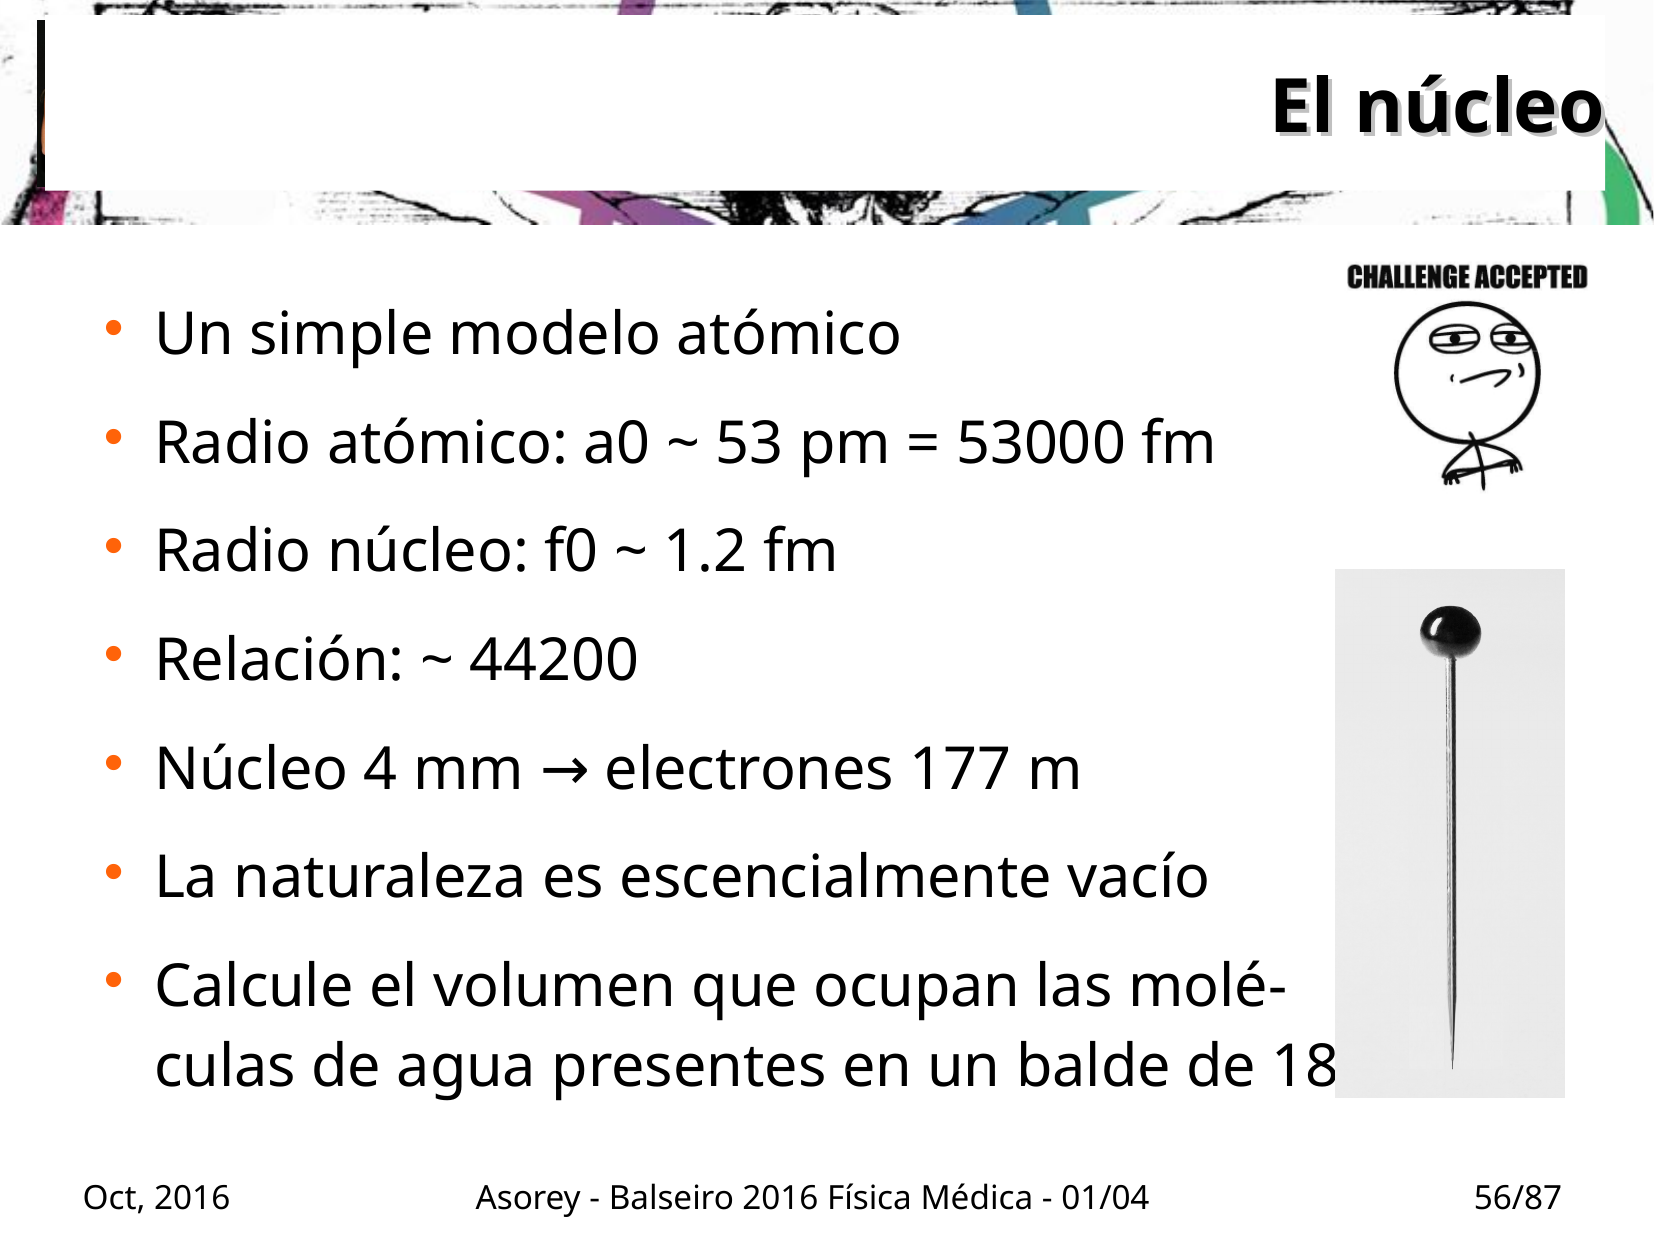

El núcleo
# Un simple modelo atómico
Radio atómico: a0 ~ 53 pm = 53000 fm
Radio núcleo: f0 ~ 1.2 fm
Relación: ~ 44200
Núcleo 4 mm → electrones 177 m
La naturaleza es escencialmente vacío
Calcule el volumen que ocupan las molé-
culas de agua presentes en un balde de 18L
Oct, 2016
Asorey - Balseiro 2016 Física Médica - 01/04
56